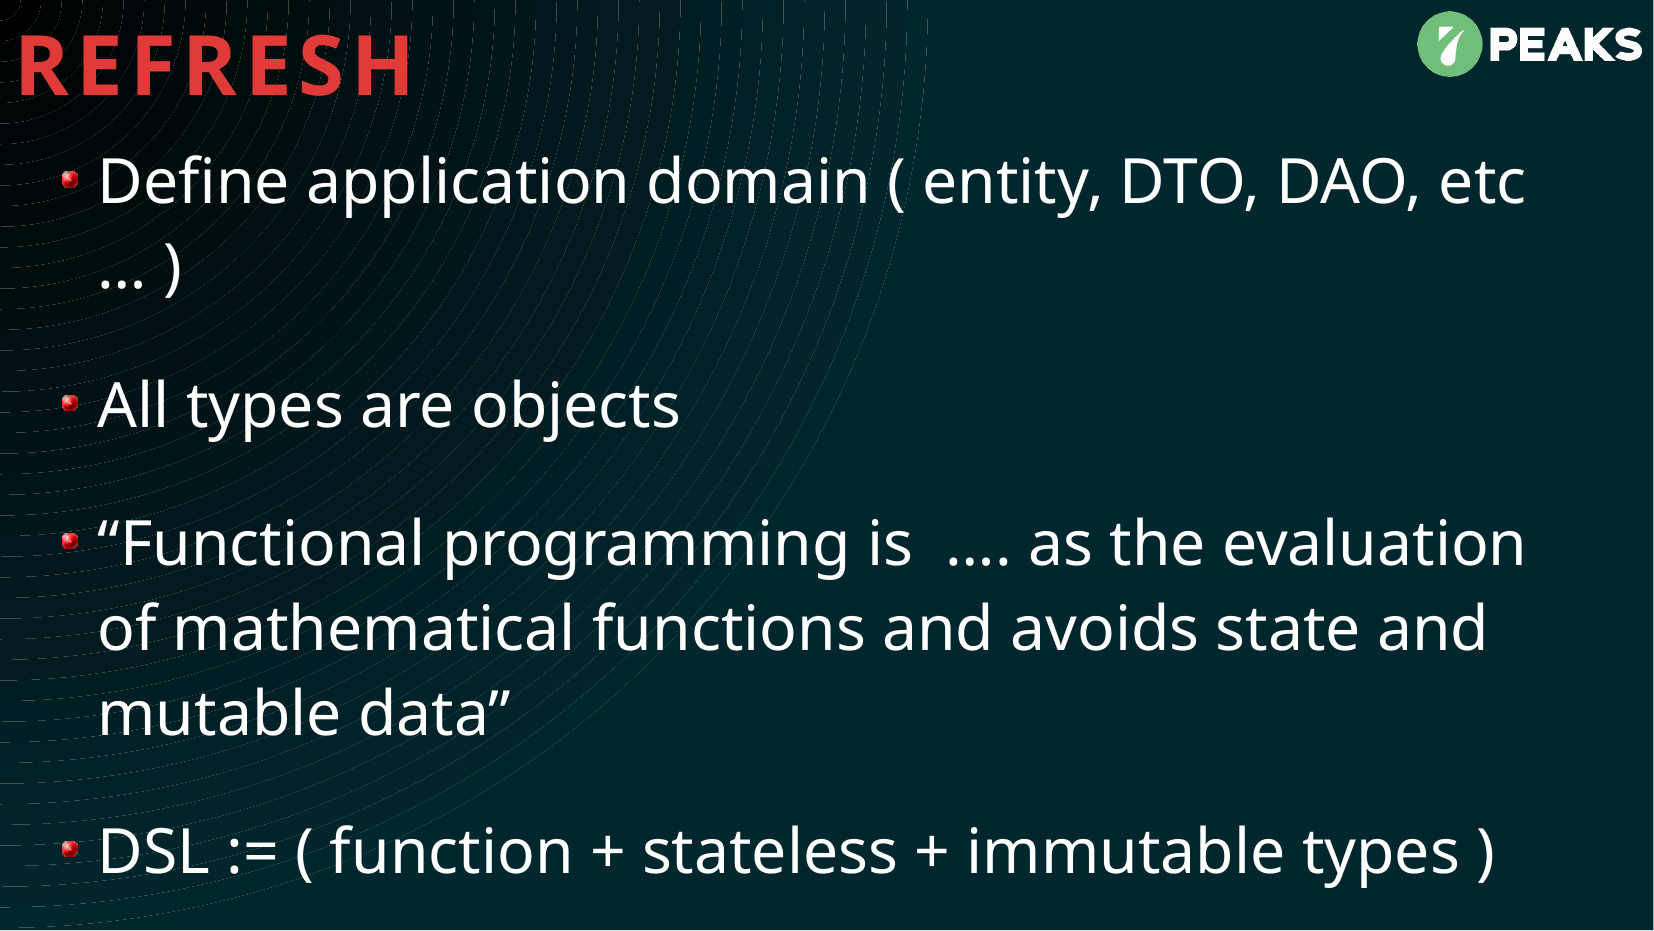

REFRESH
Define application domain ( entity, DTO, DAO, etc … )
All types are objects
“Functional programming is …. as the evaluation of mathematical functions and avoids state and mutable data”
DSL := ( function + stateless + immutable types )